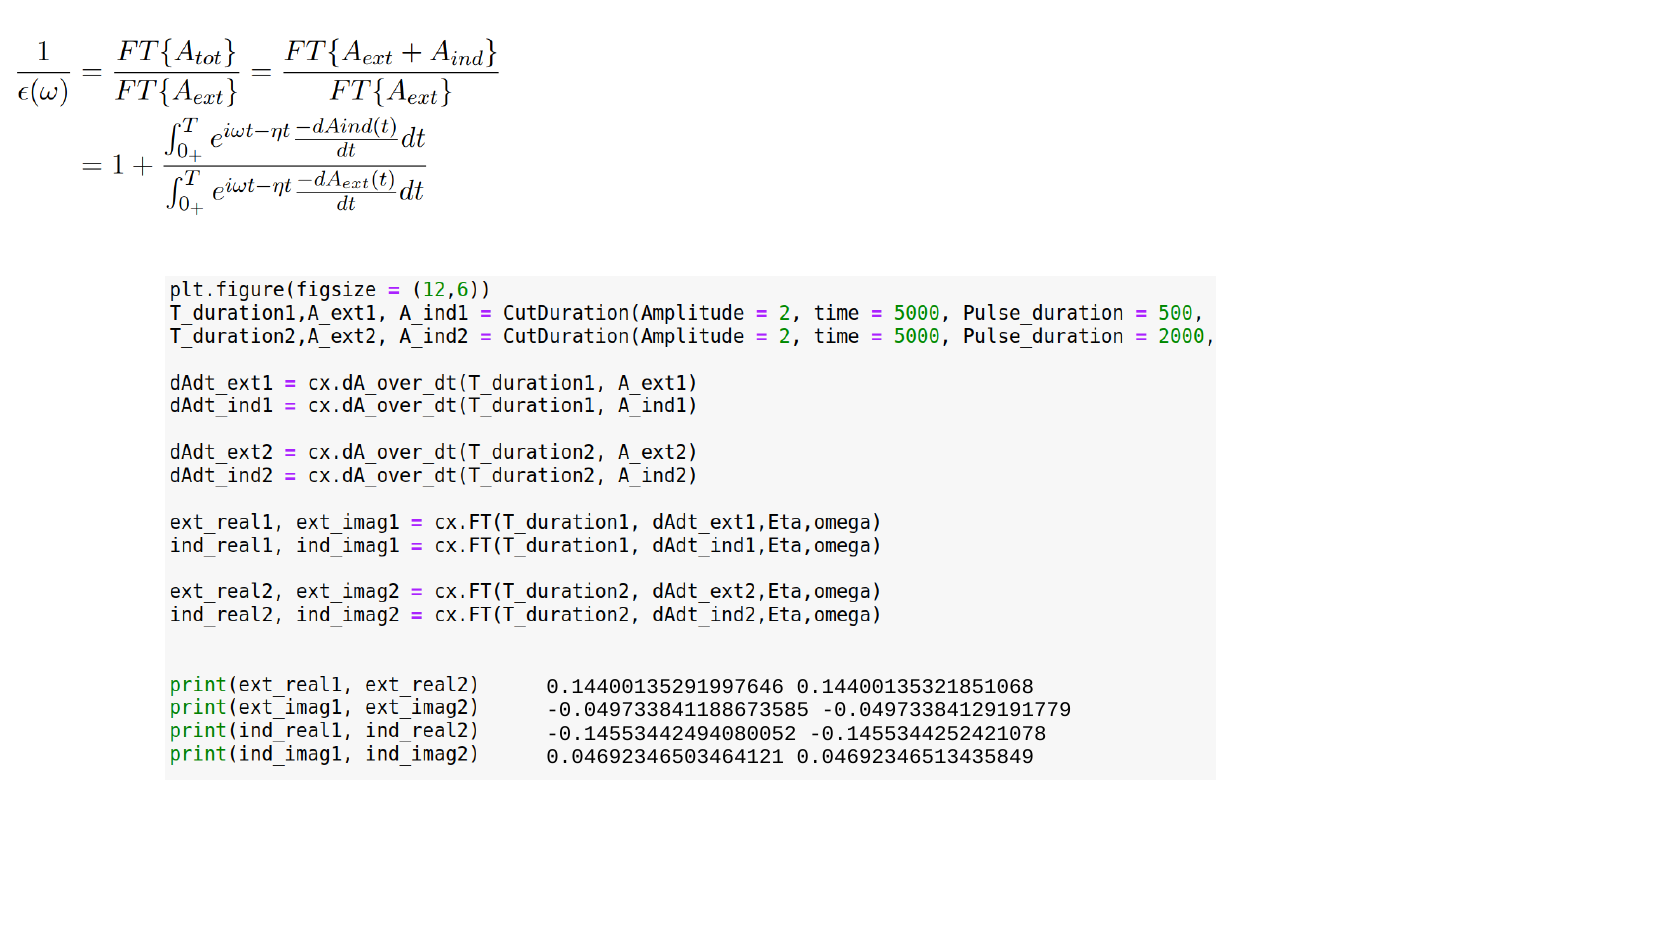

0.14400135291997646 0.14400135321851068
-0.049733841188673585 -0.04973384129191779
-0.14553442494080052 -0.1455344252421078
0.04692346503464121 0.04692346513435849